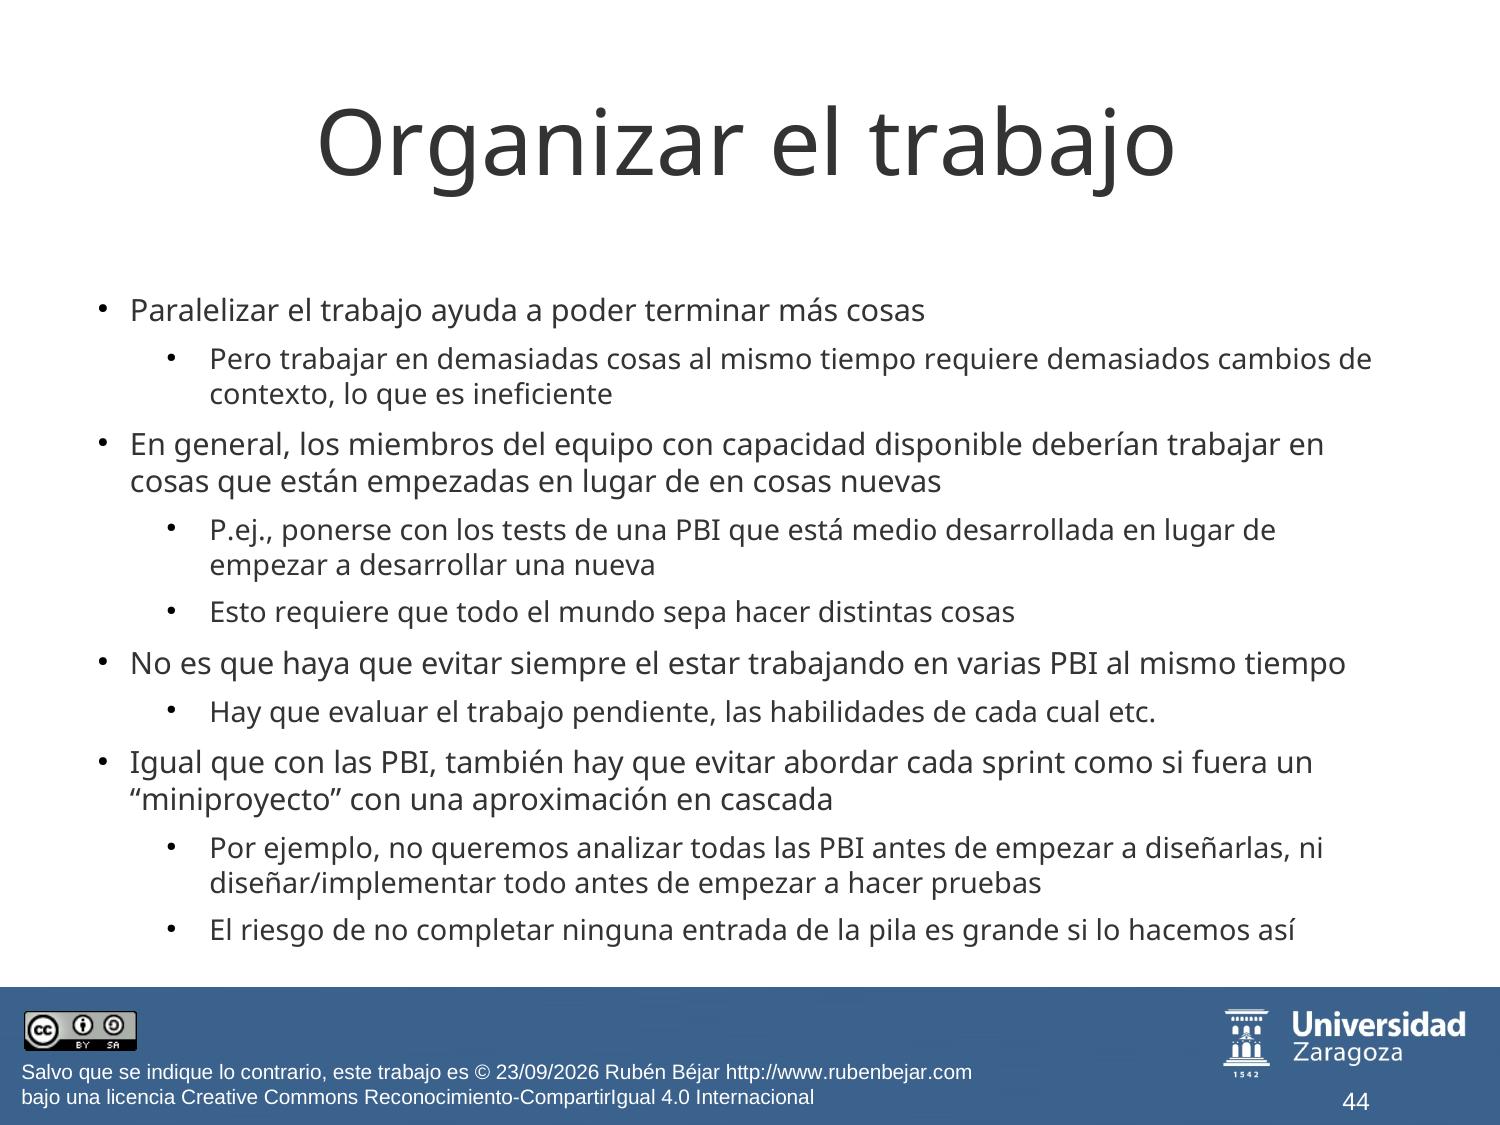

# Organizar el trabajo
Paralelizar el trabajo ayuda a poder terminar más cosas
Pero trabajar en demasiadas cosas al mismo tiempo requiere demasiados cambios de contexto, lo que es ineficiente
En general, los miembros del equipo con capacidad disponible deberían trabajar en cosas que están empezadas en lugar de en cosas nuevas
P.ej., ponerse con los tests de una PBI que está medio desarrollada en lugar de empezar a desarrollar una nueva
Esto requiere que todo el mundo sepa hacer distintas cosas
No es que haya que evitar siempre el estar trabajando en varias PBI al mismo tiempo
Hay que evaluar el trabajo pendiente, las habilidades de cada cual etc.
Igual que con las PBI, también hay que evitar abordar cada sprint como si fuera un “miniproyecto” con una aproximación en cascada
Por ejemplo, no queremos analizar todas las PBI antes de empezar a diseñarlas, ni diseñar/implementar todo antes de empezar a hacer pruebas
El riesgo de no completar ninguna entrada de la pila es grande si lo hacemos así